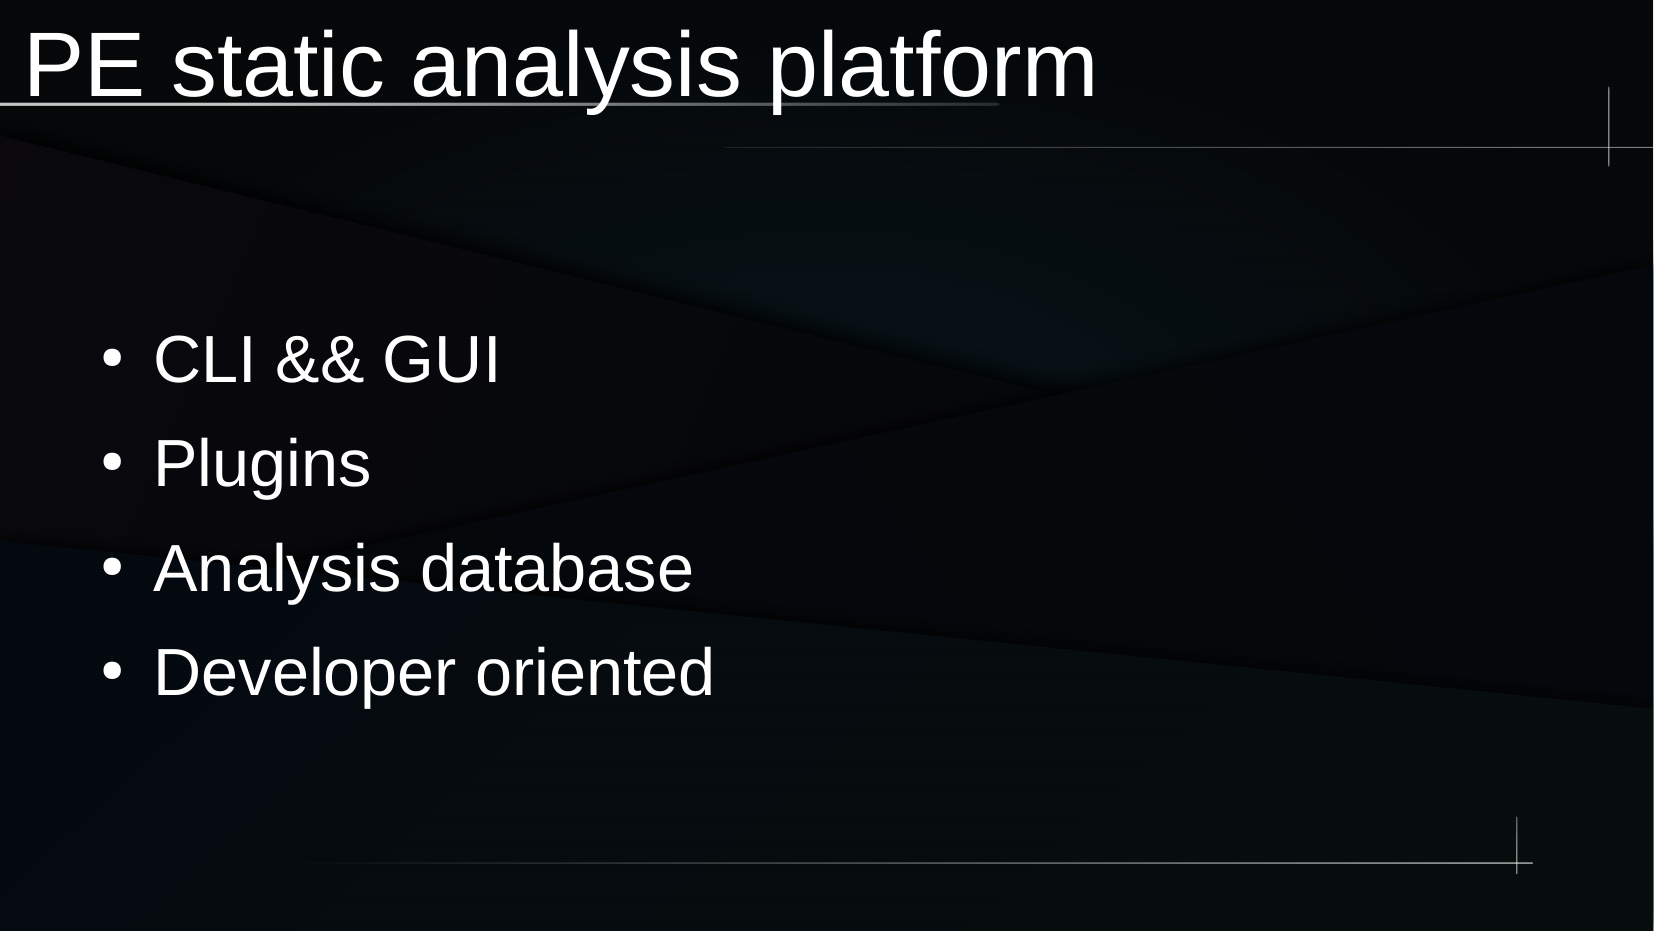

# PE static analysis platform
CLI && GUI
Plugins
Analysis database
Developer oriented